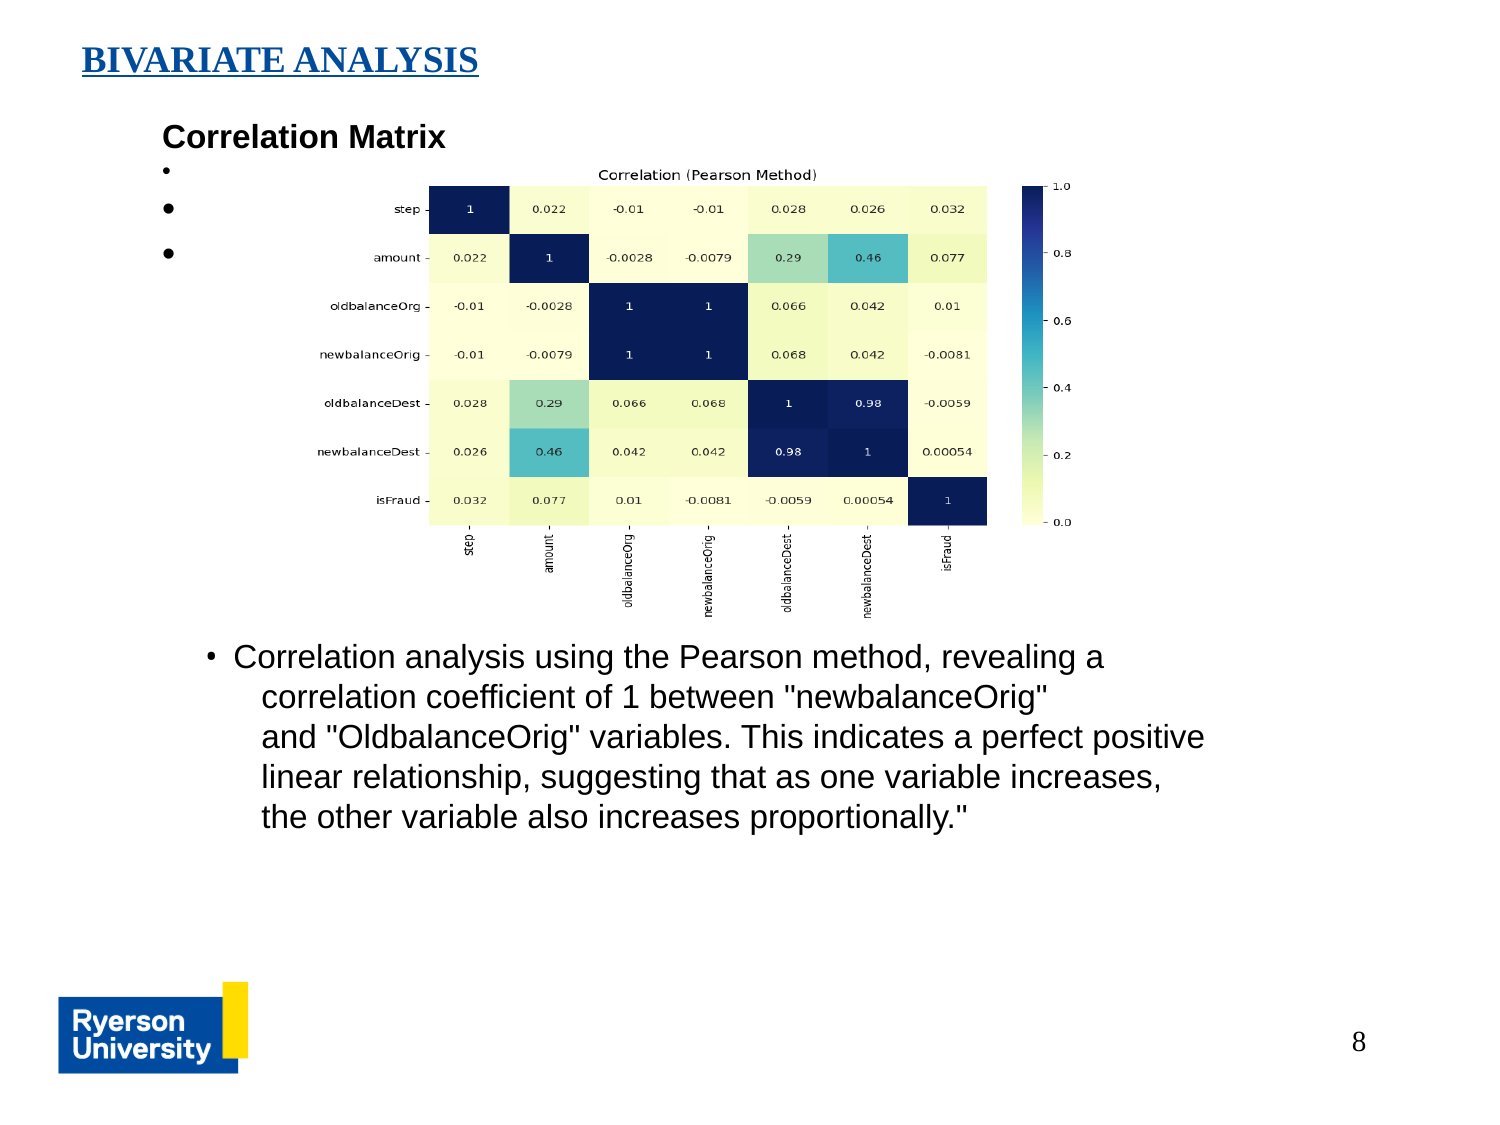

BIVARIATE ANALYSIS
Correlation Matrix
Correlation analysis using the Pearson method, revealing a correlation coefficient of 1 between "newbalanceOrig" and "OldbalanceOrig" variables. This indicates a perfect positive linear relationship, suggesting that as one variable increases, the other variable also increases proportionally."​
​